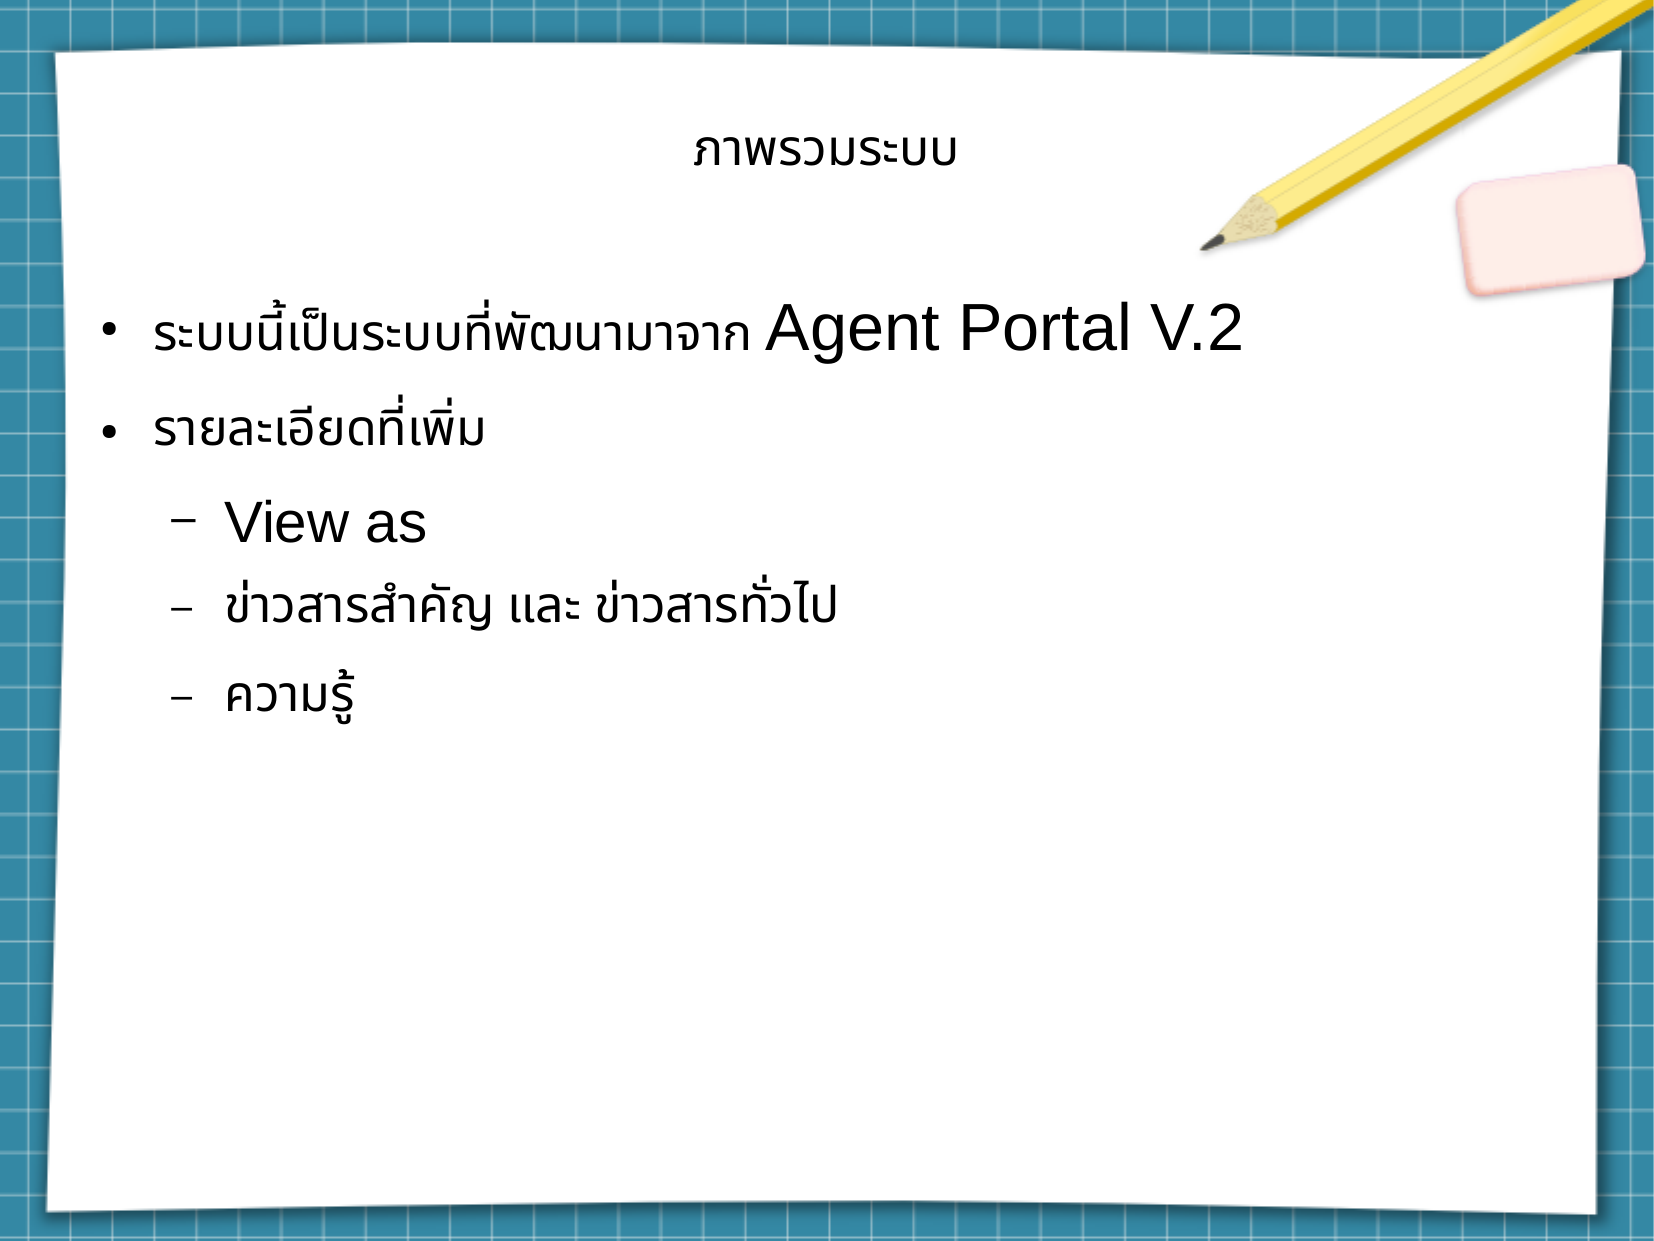

# ภาพรวมระบบ
ระบบนี้เป็นระบบที่พัฒนามาจาก Agent Portal V.2
รายละเอียดที่เพิ่ม
View as
ข่าวสารสำคัญ และ ข่าวสารทั่วไป
ความรู้